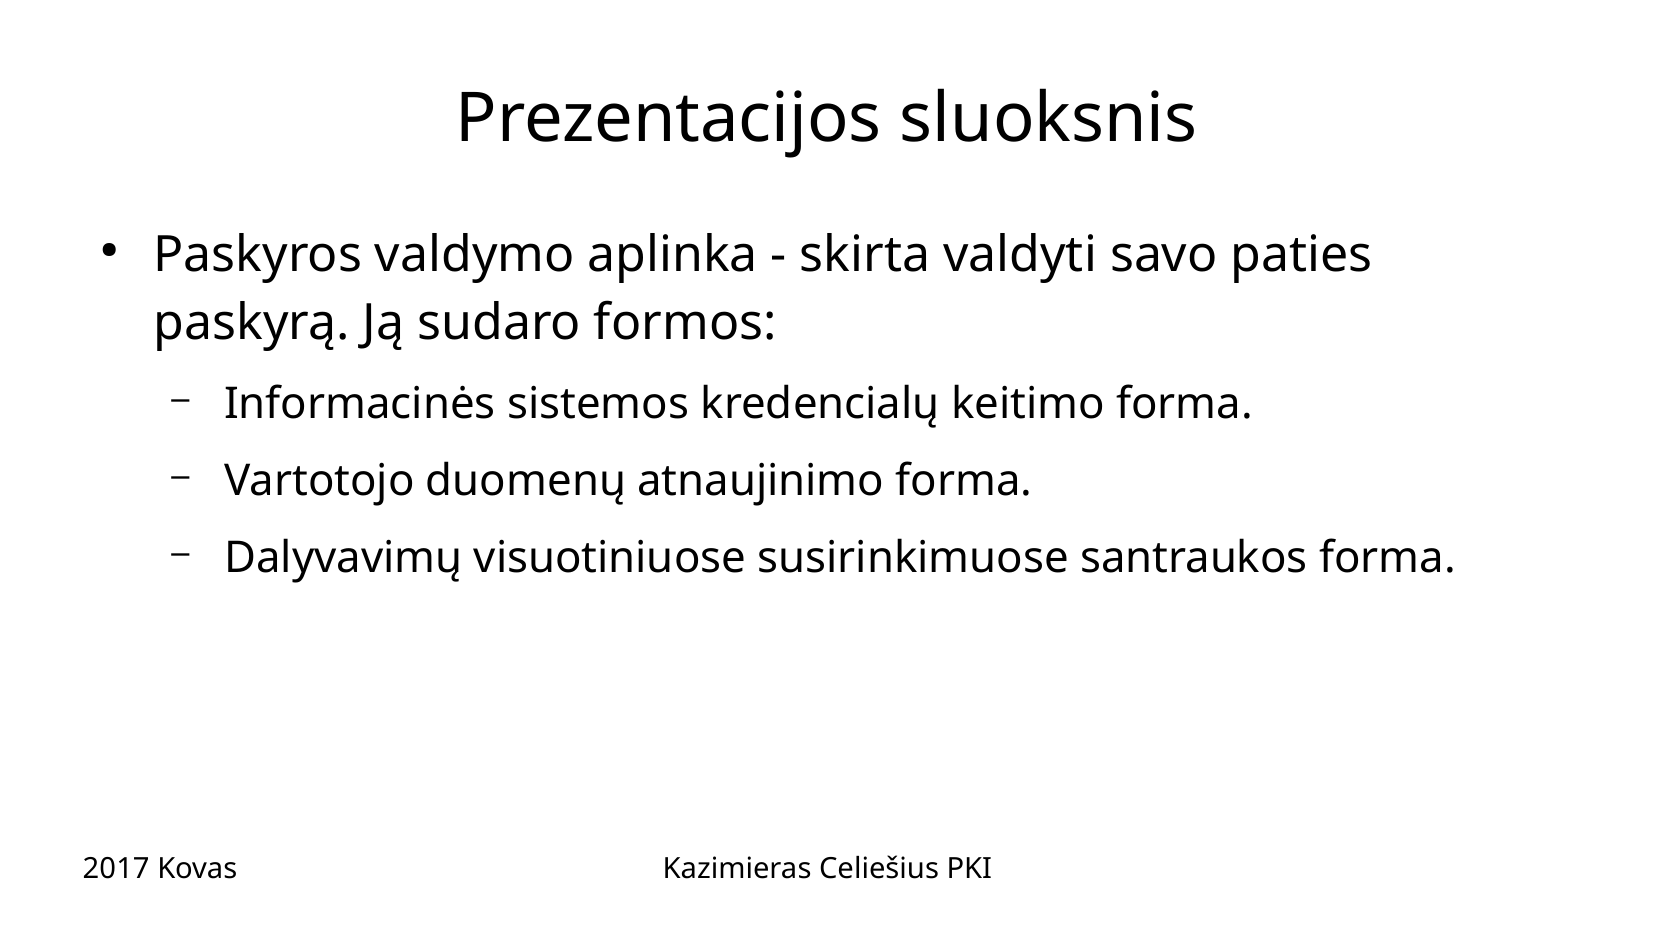

# Prezentacijos sluoksnis
Paskyros valdymo aplinka - skirta valdyti savo paties paskyrą. Ją sudaro formos:
Informacinės sistemos kredencialų keitimo forma.
Vartotojo duomenų atnaujinimo forma.
Dalyvavimų visuotiniuose susirinkimuose santraukos forma.
2017 Kovas
Kazimieras Celiešius PKI